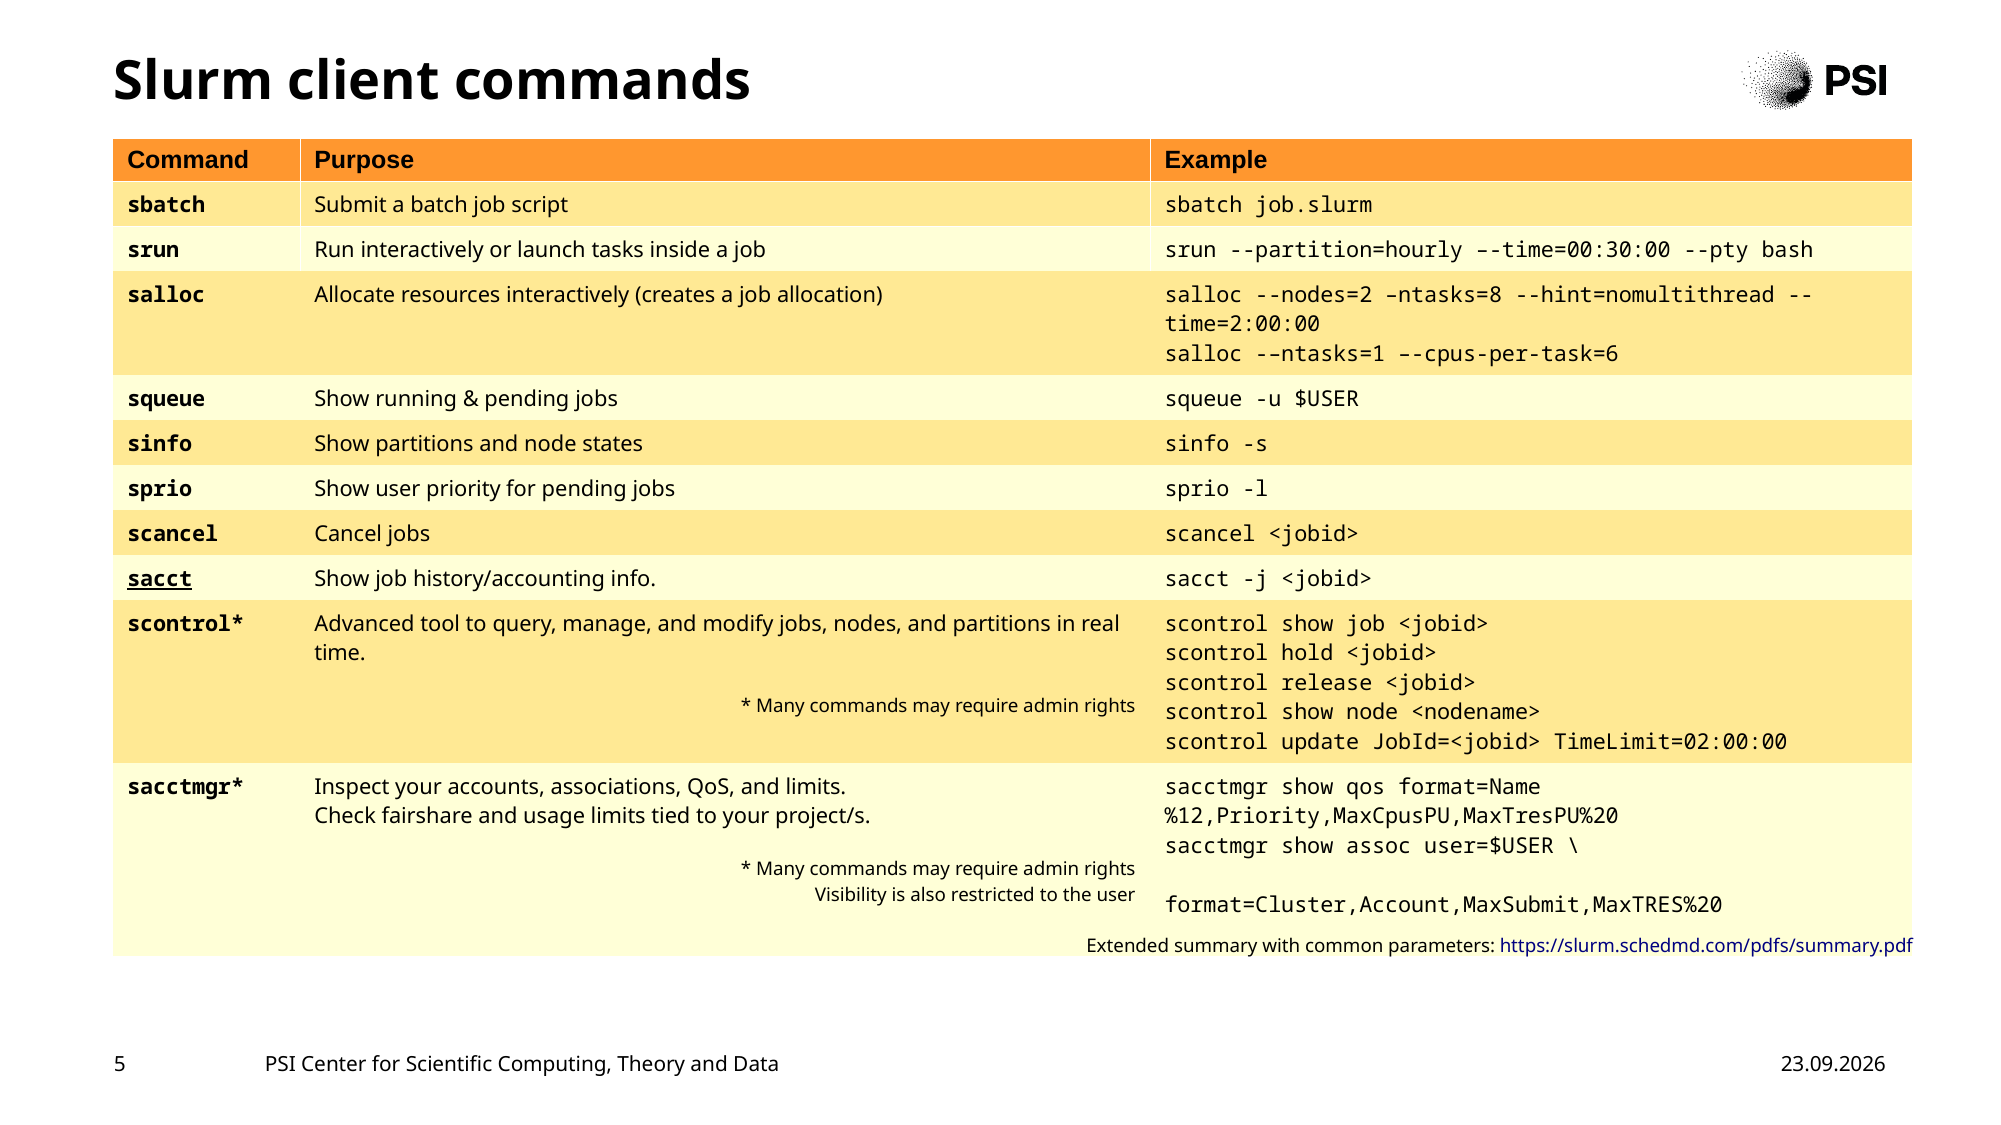

# Slurm client commands
| Command | Purpose | Example |
| --- | --- | --- |
| sbatch | Submit a batch job script | sbatch job.slurm |
| srun | Run interactively or launch tasks inside a job | srun --partition=hourly –-time=00:30:00 --pty bash |
| salloc | Allocate resources interactively (creates a job allocation) | salloc --nodes=2 –ntasks=8 --hint=nomultithread --time=2:00:00 salloc -–ntasks=1 –-cpus-per-task=6 |
| squeue | Show running & pending jobs | squeue -u $USER |
| sinfo | Show partitions and node states | sinfo -s |
| sprio | Show user priority for pending jobs | sprio -l |
| scancel | Cancel jobs | scancel <jobid> |
| sacct | Show job history/accounting info. | sacct -j <jobid> |
| scontrol\* | Advanced tool to query, manage, and modify jobs, nodes, and partitions in real time. \* Many commands may require admin rights | scontrol show job <jobid> scontrol hold <jobid> scontrol release <jobid> scontrol show node <nodename> scontrol update JobId=<jobid> TimeLimit=02:00:00 |
| sacctmgr\* | Inspect your accounts, associations, QoS, and limits. Check fairshare and usage limits tied to your project/s. \* Many commands may require admin rights Visibility is also restricted to the user | sacctmgr show qos format=Name%12,Priority,MaxCpusPU,MaxTresPU%20 sacctmgr show assoc user=$USER \ format=Cluster,Account,MaxSubmit,MaxTRES%20 |
Extended summary with common parameters: https://slurm.schedmd.com/pdfs/summary.pdf
5
PSI Center for Scientific Computing, Theory and Data